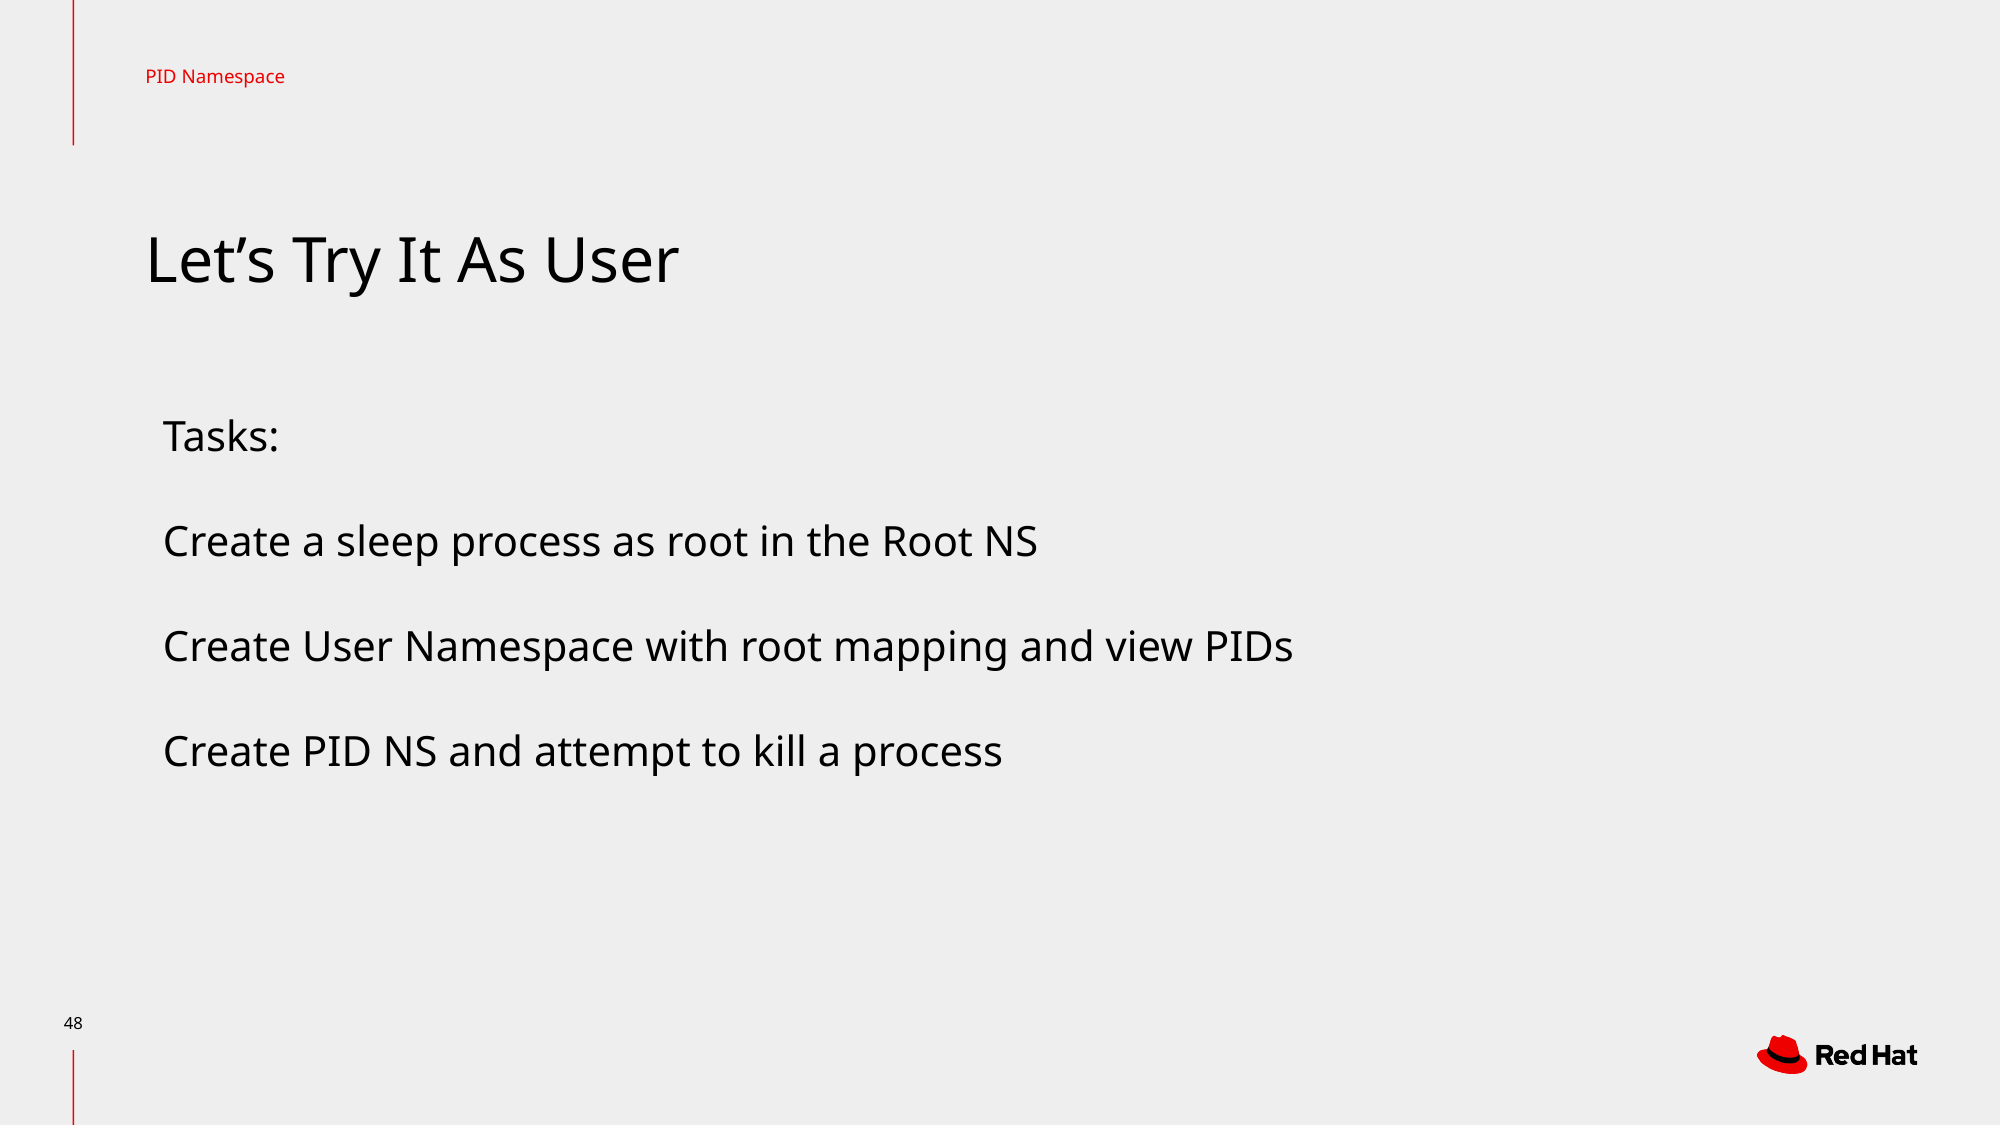

# PID Namespace
Let’s Try It As User
Tasks:
Create a sleep process as root in the Root NS
Create User Namespace with root mapping and view PIDs
Create PID NS and attempt to kill a process